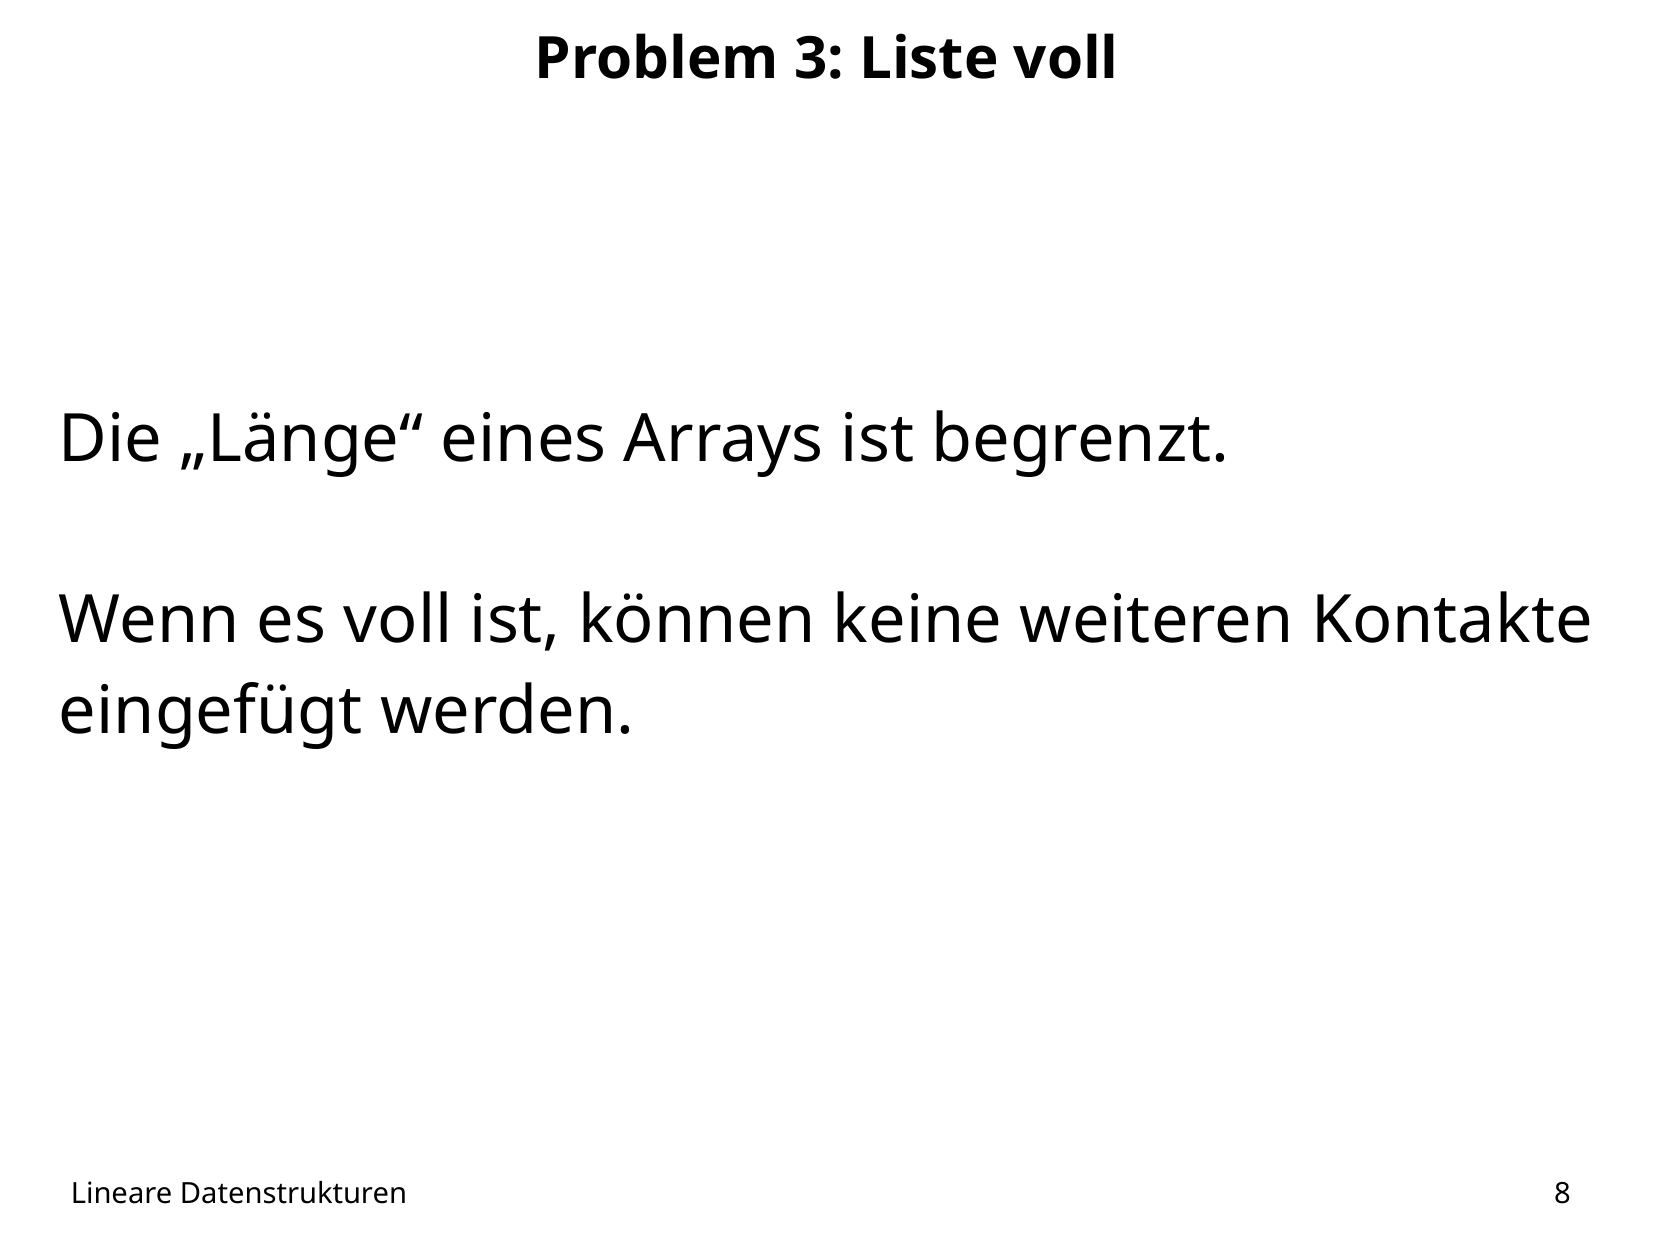

# Problem 3: Liste voll
Die „Länge“ eines Arrays ist begrenzt.
Wenn es voll ist, können keine weiteren Kontakte eingefügt werden.
Lineare Datenstrukturen
8